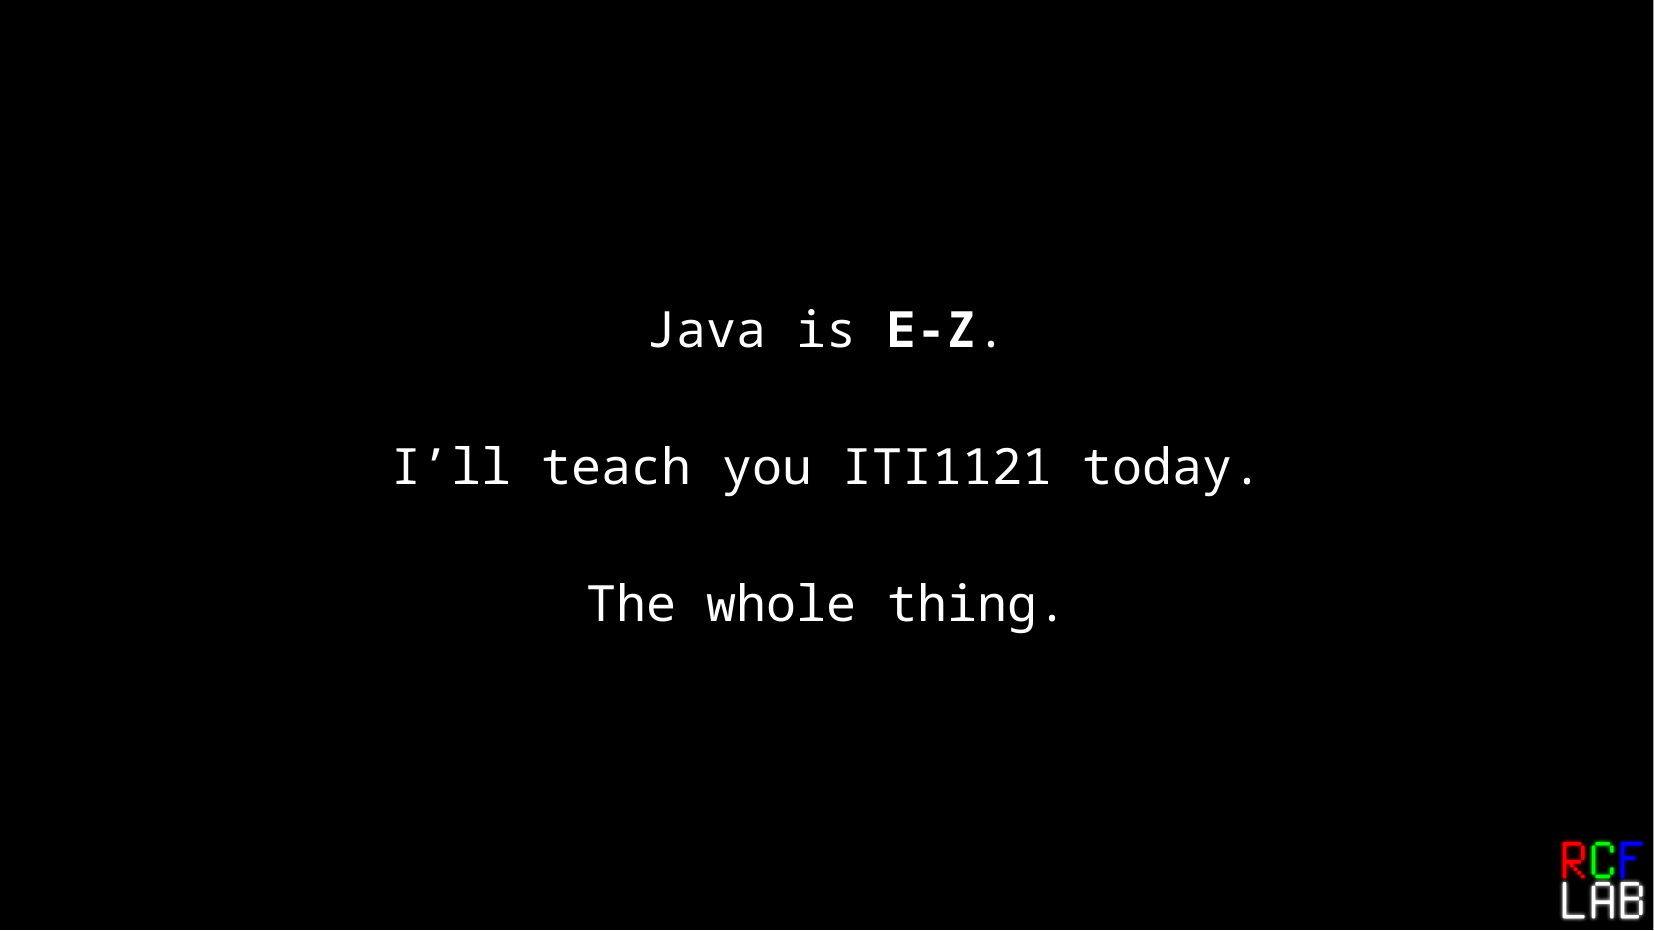

# Java is E-Z. I’ll teach you ITI1121 today. The whole thing.